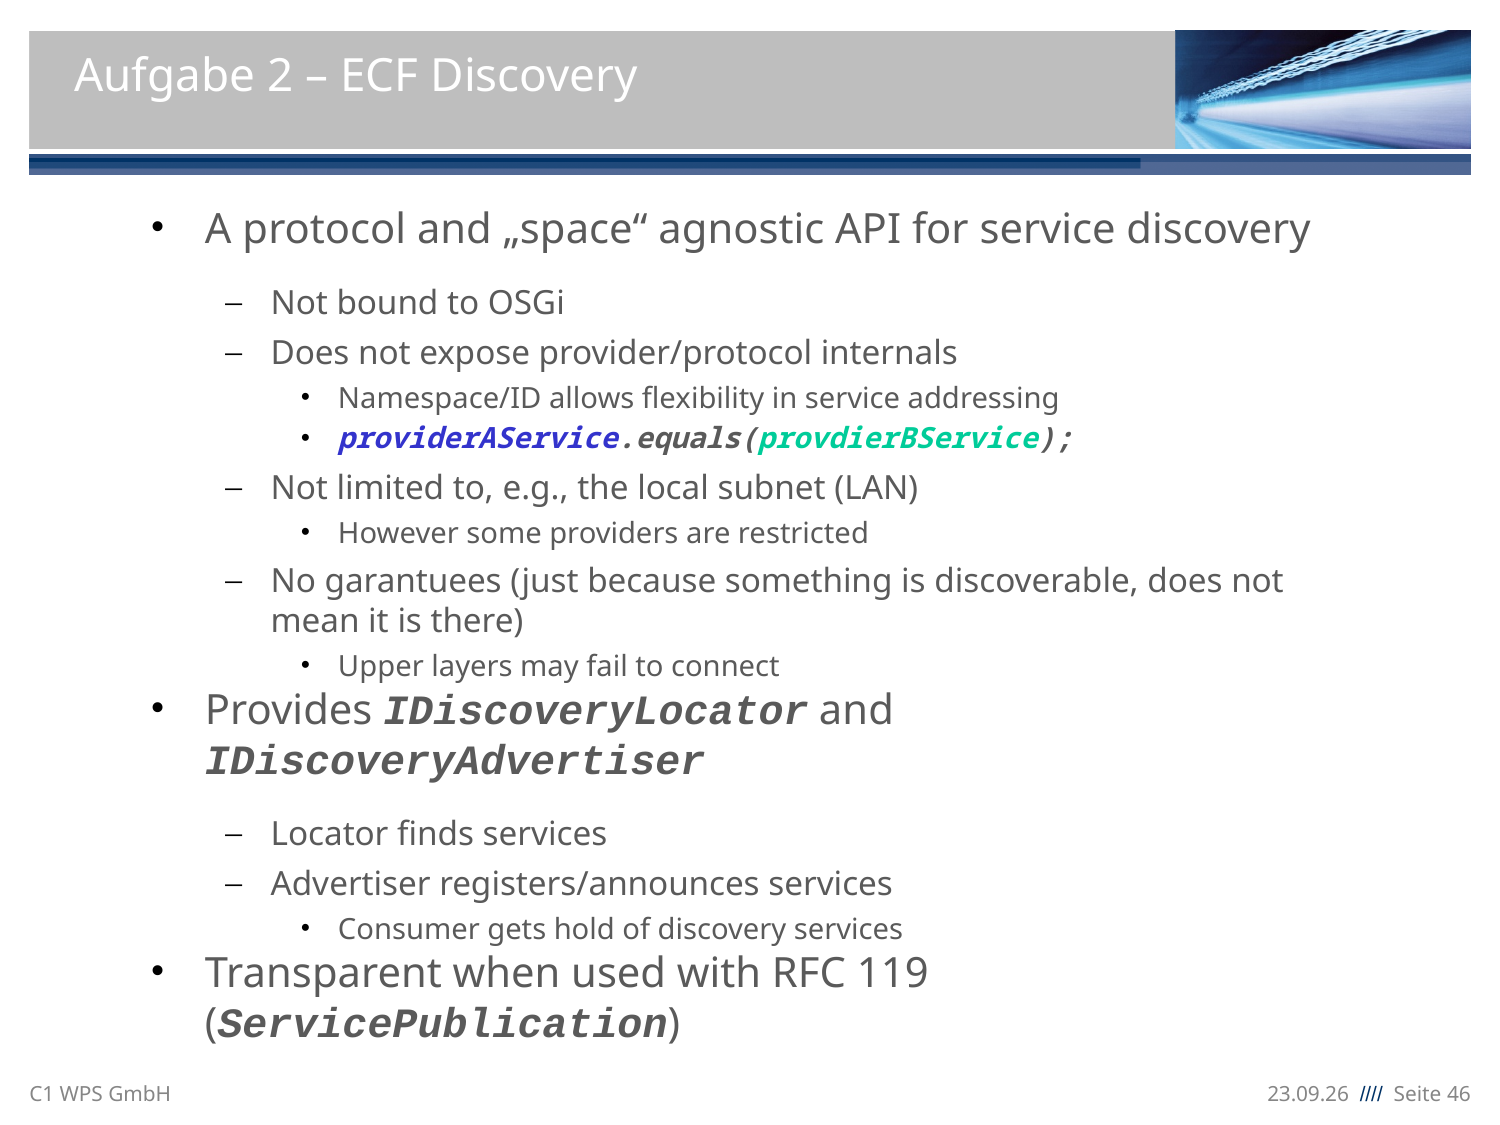

ECF Discovery API – 1k feet above
Aufgabe 2 – ECF Discovery
# ECF Discovery API – 1k feet above
A protocol and „space“ agnostic API for service discovery
Not bound to OSGi
Does not expose provider/protocol internals
Namespace/ID allows flexibility in service addressing
providerAService.equals(provdierBService);
Not limited to, e.g., the local subnet (LAN)
However some providers are restricted
No garantuees (just because something is discoverable, does not mean it is there)
Upper layers may fail to connect
Provides IDiscoveryLocator and IDiscoveryAdvertiser
Locator finds services
Advertiser registers/announces services
Consumer gets hold of discovery services
Transparent when used with RFC 119 (ServicePublication)